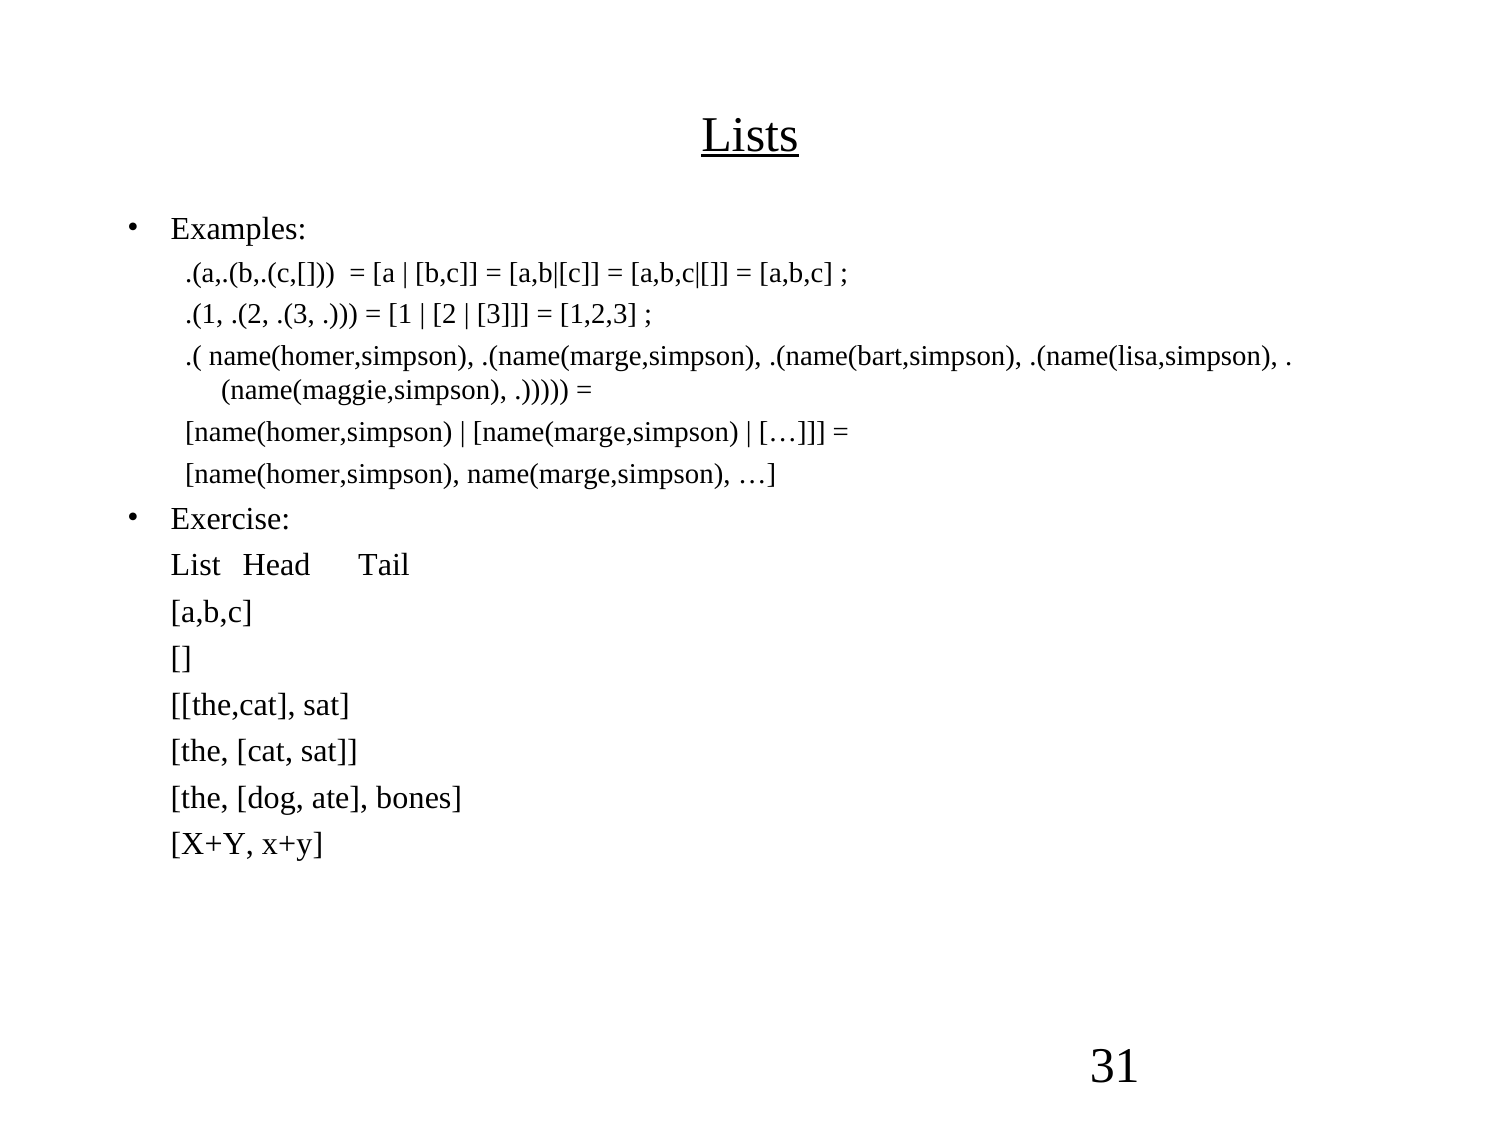

# Lists
Examples:
.(a,.(b,.(c,[])) = [a | [b,c]] = [a,b|[c]] = [a,b,c|[]] = [a,b,c] ;
.(1, .(2, .(3, .))) = [1 | [2 | [3]]] = [1,2,3] ;
.( name(homer,simpson), .(name(marge,simpson), .(name(bart,simpson), .(name(lisa,simpson), .(name(maggie,simpson), .))))) =
[name(homer,simpson) | [name(marge,simpson) | […]]] =
[name(homer,simpson), name(marge,simpson), …]
Exercise:
	List				Head		Tail
	[a,b,c]
	[]
	[[the,cat], sat]
	[the, [cat, sat]]
	[the, [dog, ate], bones]
	[X+Y, x+y]
31